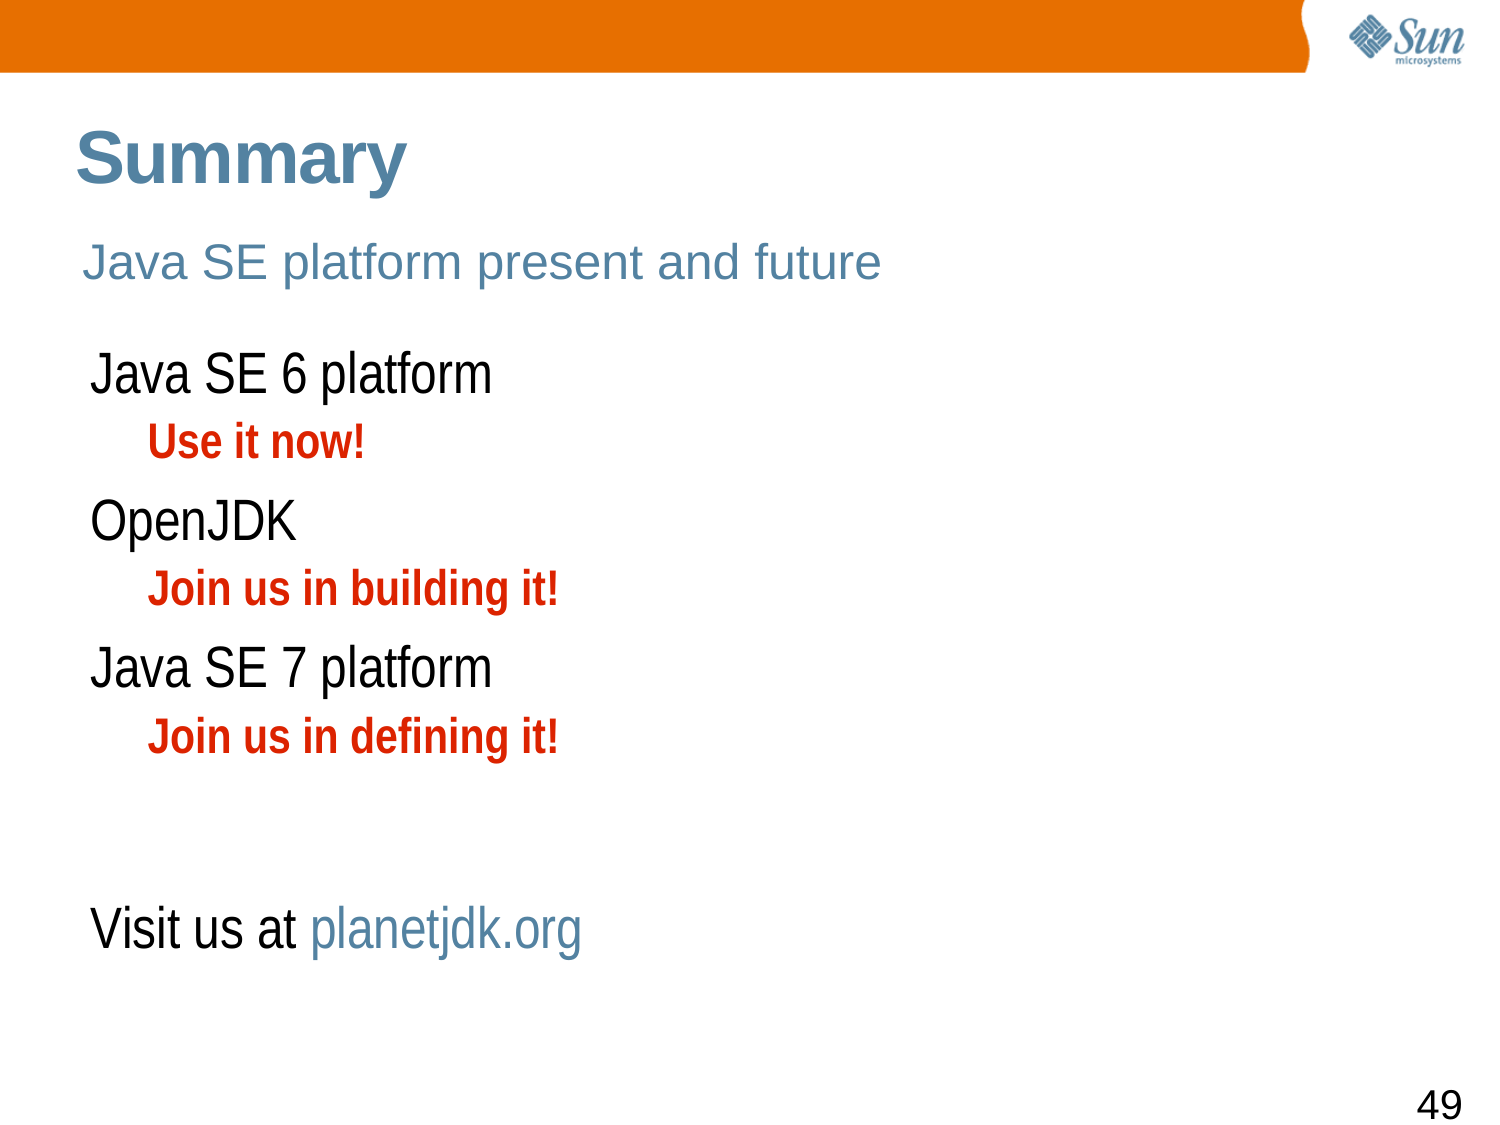

# Summary
Java SE platform present and future
Java SE 6 platform
Use it now!
OpenJDK
Join us in building it!
Java SE 7 platform
Join us in defining it!
Visit us at planetjdk.org